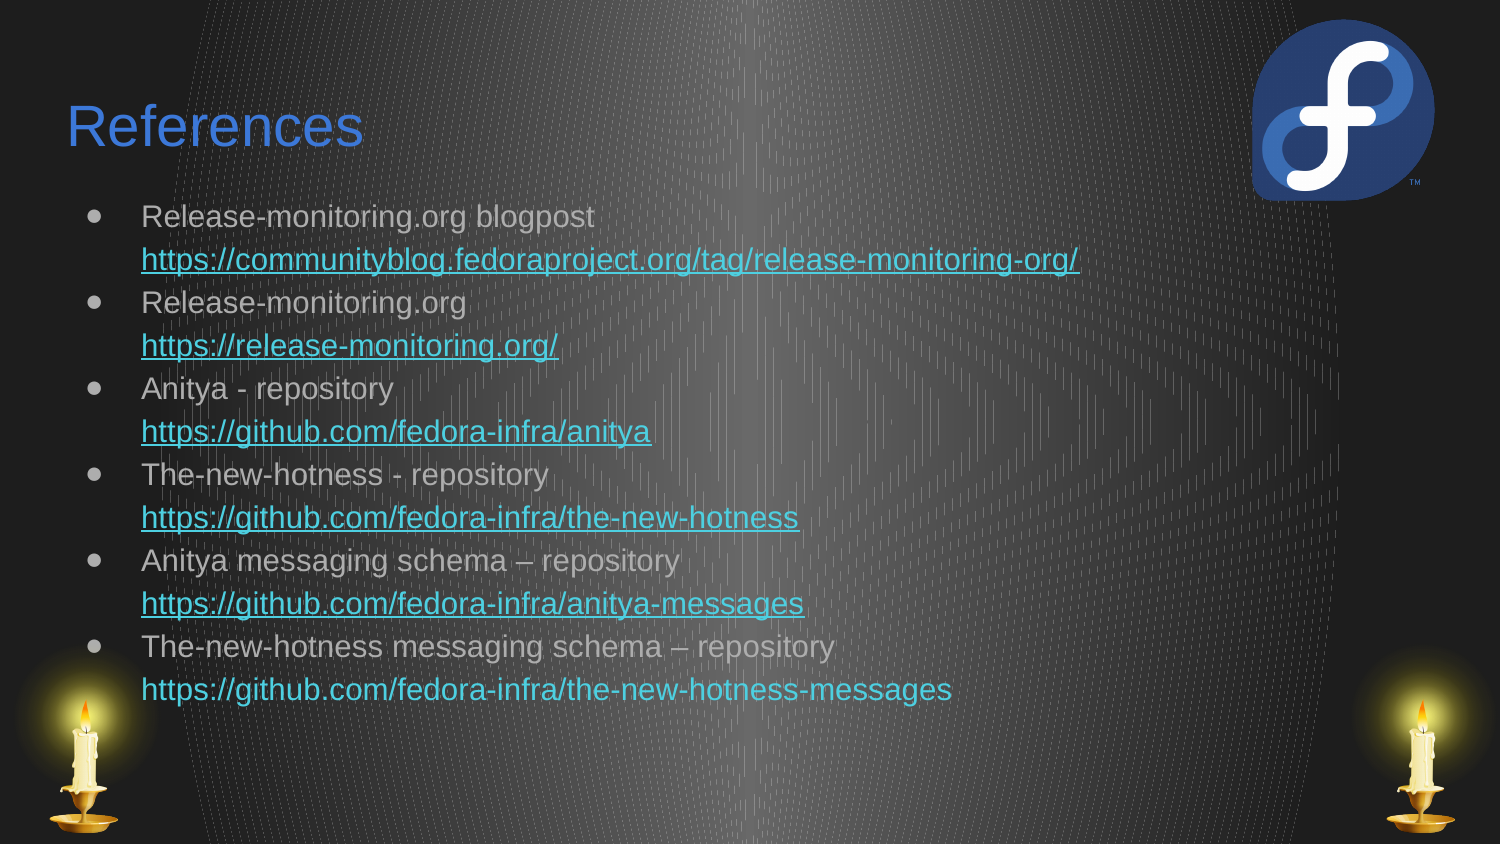

# References
Release-monitoring.org blogpost https://communityblog.fedoraproject.org/tag/release-monitoring-org/
Release-monitoring.org
https://release-monitoring.org/
Anitya - repository
https://github.com/fedora-infra/anitya
The-new-hotness - repository
https://github.com/fedora-infra/the-new-hotness
Anitya messaging schema – repository
https://github.com/fedora-infra/anitya-messages
The-new-hotness messaging schema – repository
https://github.com/fedora-infra/the-new-hotness-messages